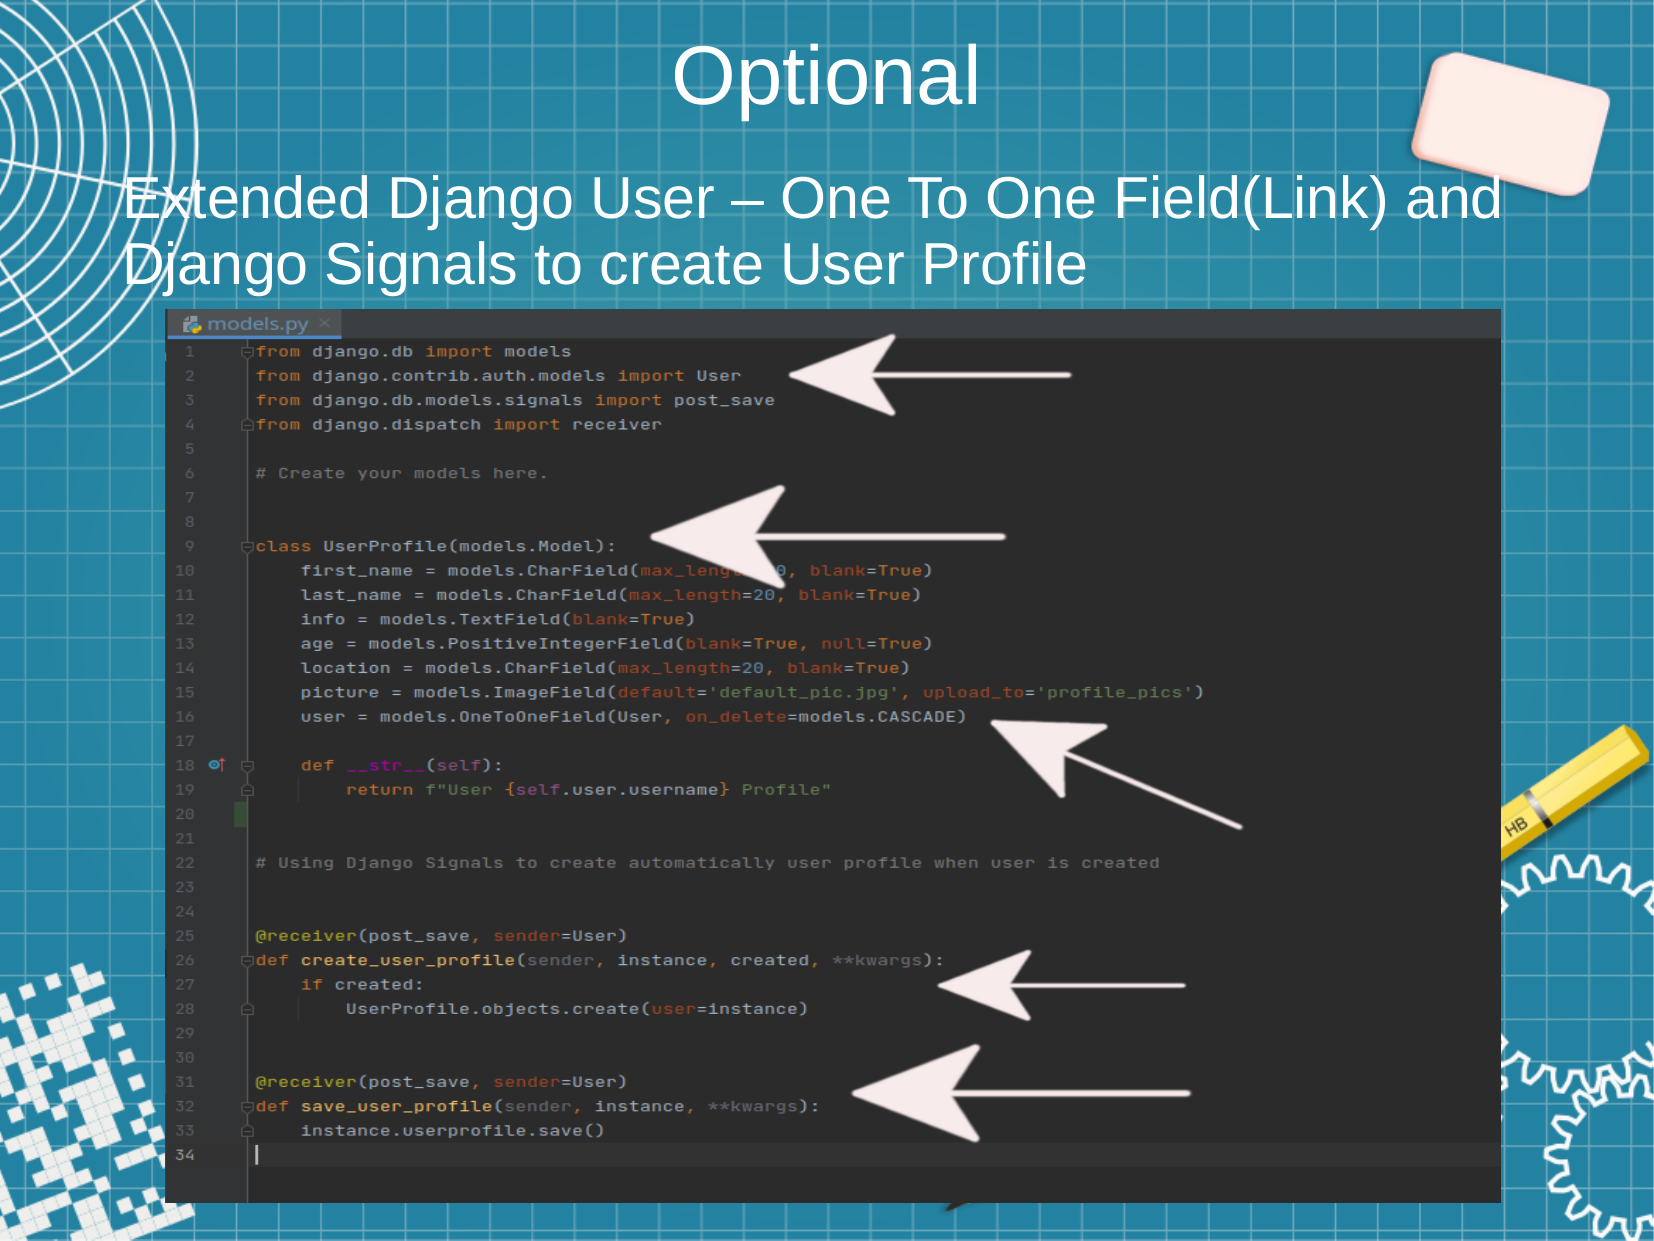

# Optional
Extended Django User – One To One Field(Link) and Django Signals to create User Profile